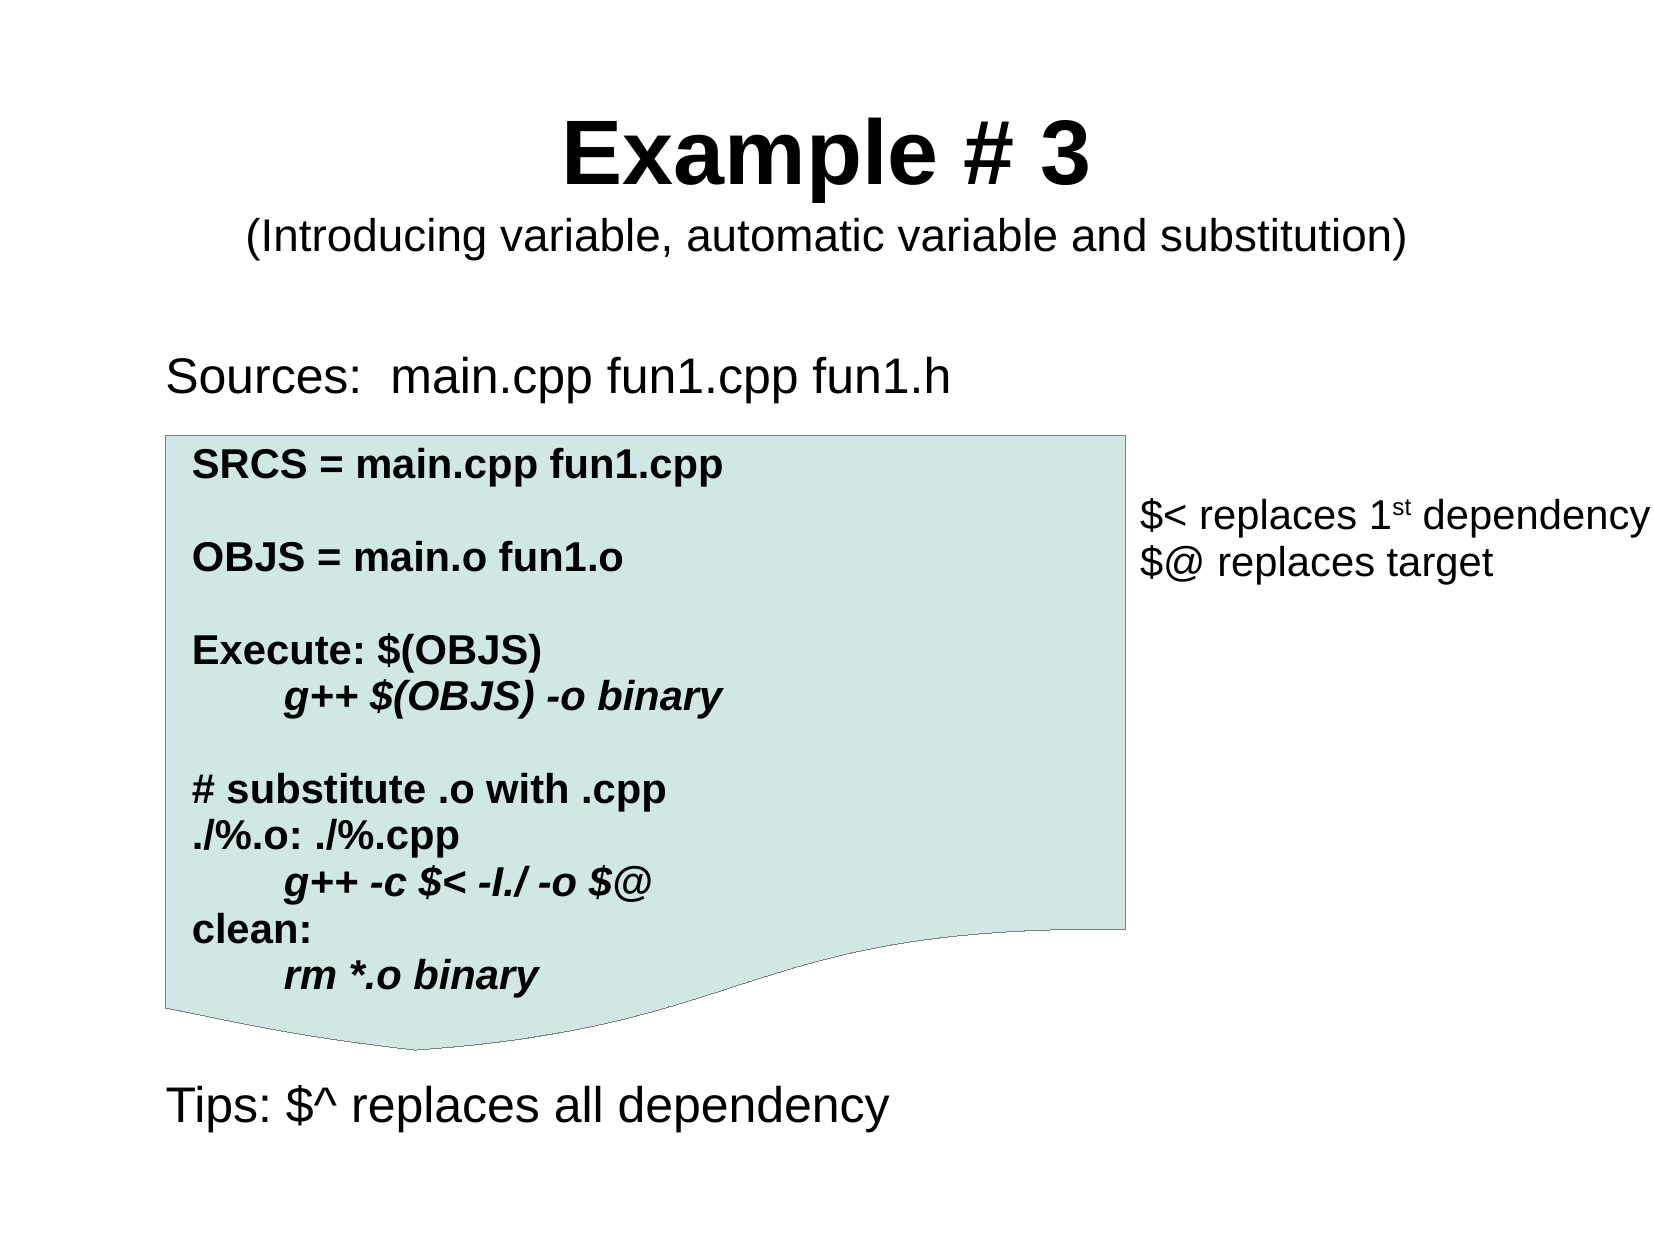

# Example # 3
(Introducing variable, automatic variable and substitution)
Sources:	main.cpp fun1.cpp fun1.h
$< replaces 1st dependency
$@ replaces target
SRCS = main.cpp fun1.cpp
OBJS = main.o fun1.o
Execute: $(OBJS)
 g++ $(OBJS) -o binary
# substitute .o with .cpp
./%.o: ./%.cpp
 g++ -c $< -I./ -o $@
clean:
 rm *.o binary
Tips: $^ replaces all dependency